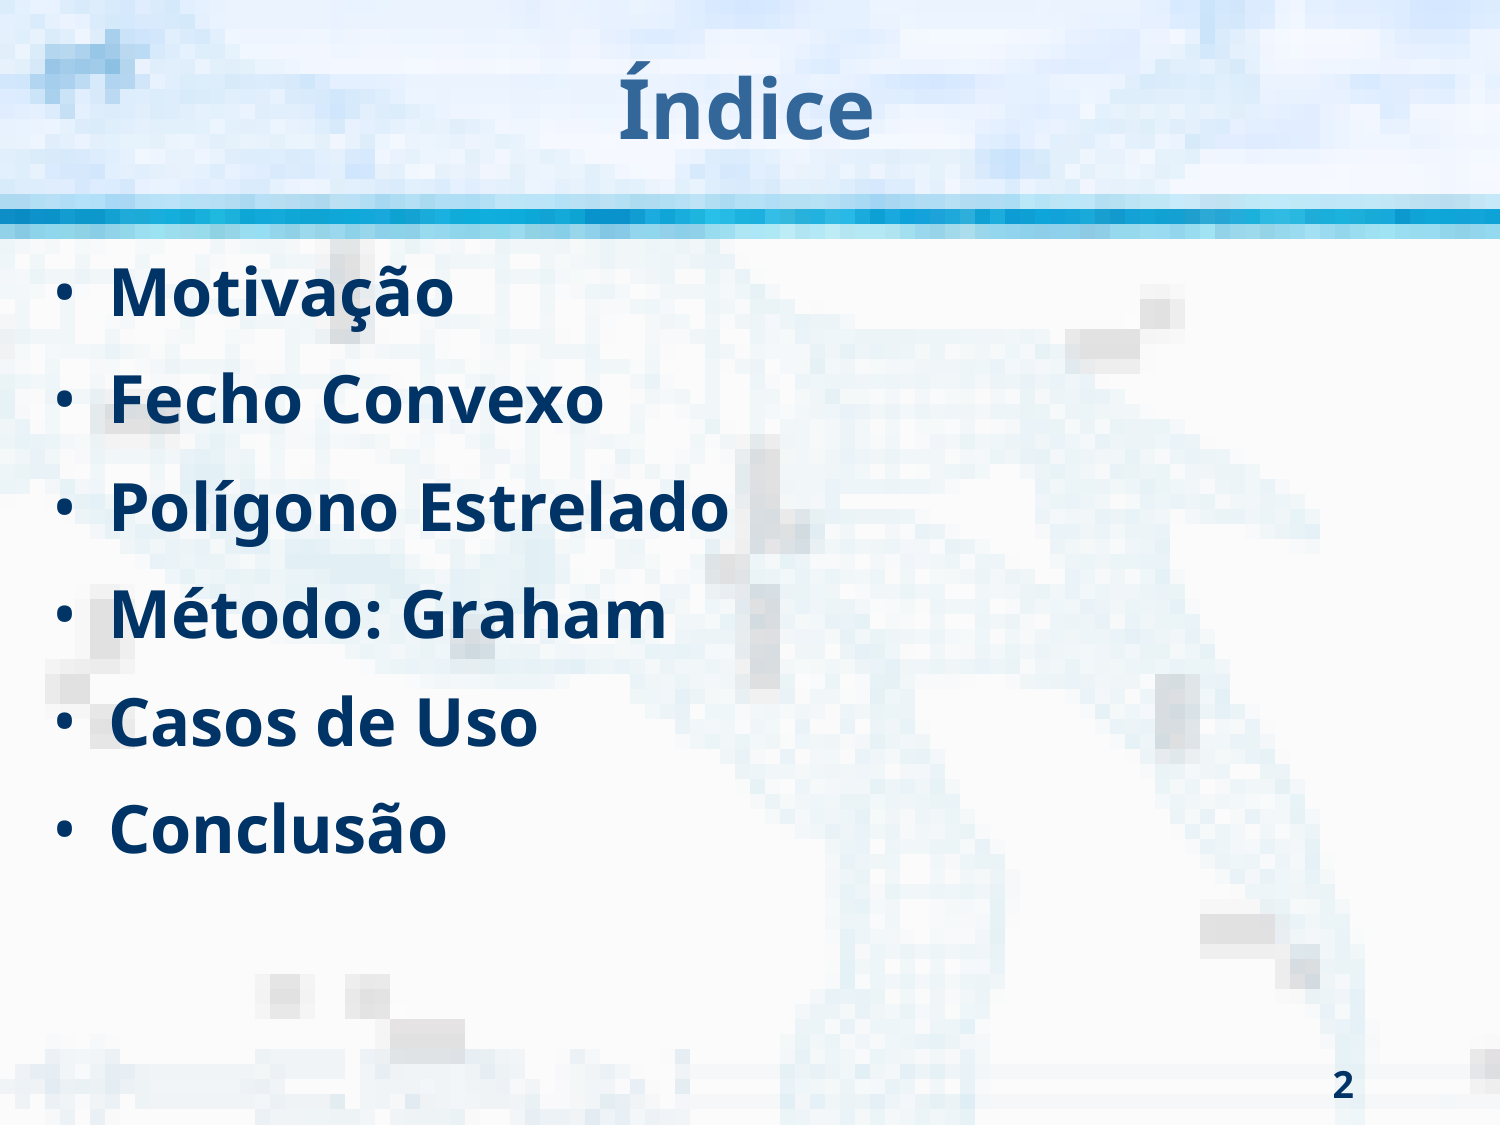

Índice
Motivação
Fecho Convexo
Polígono Estrelado
Método: Graham
Casos de Uso
Conclusão